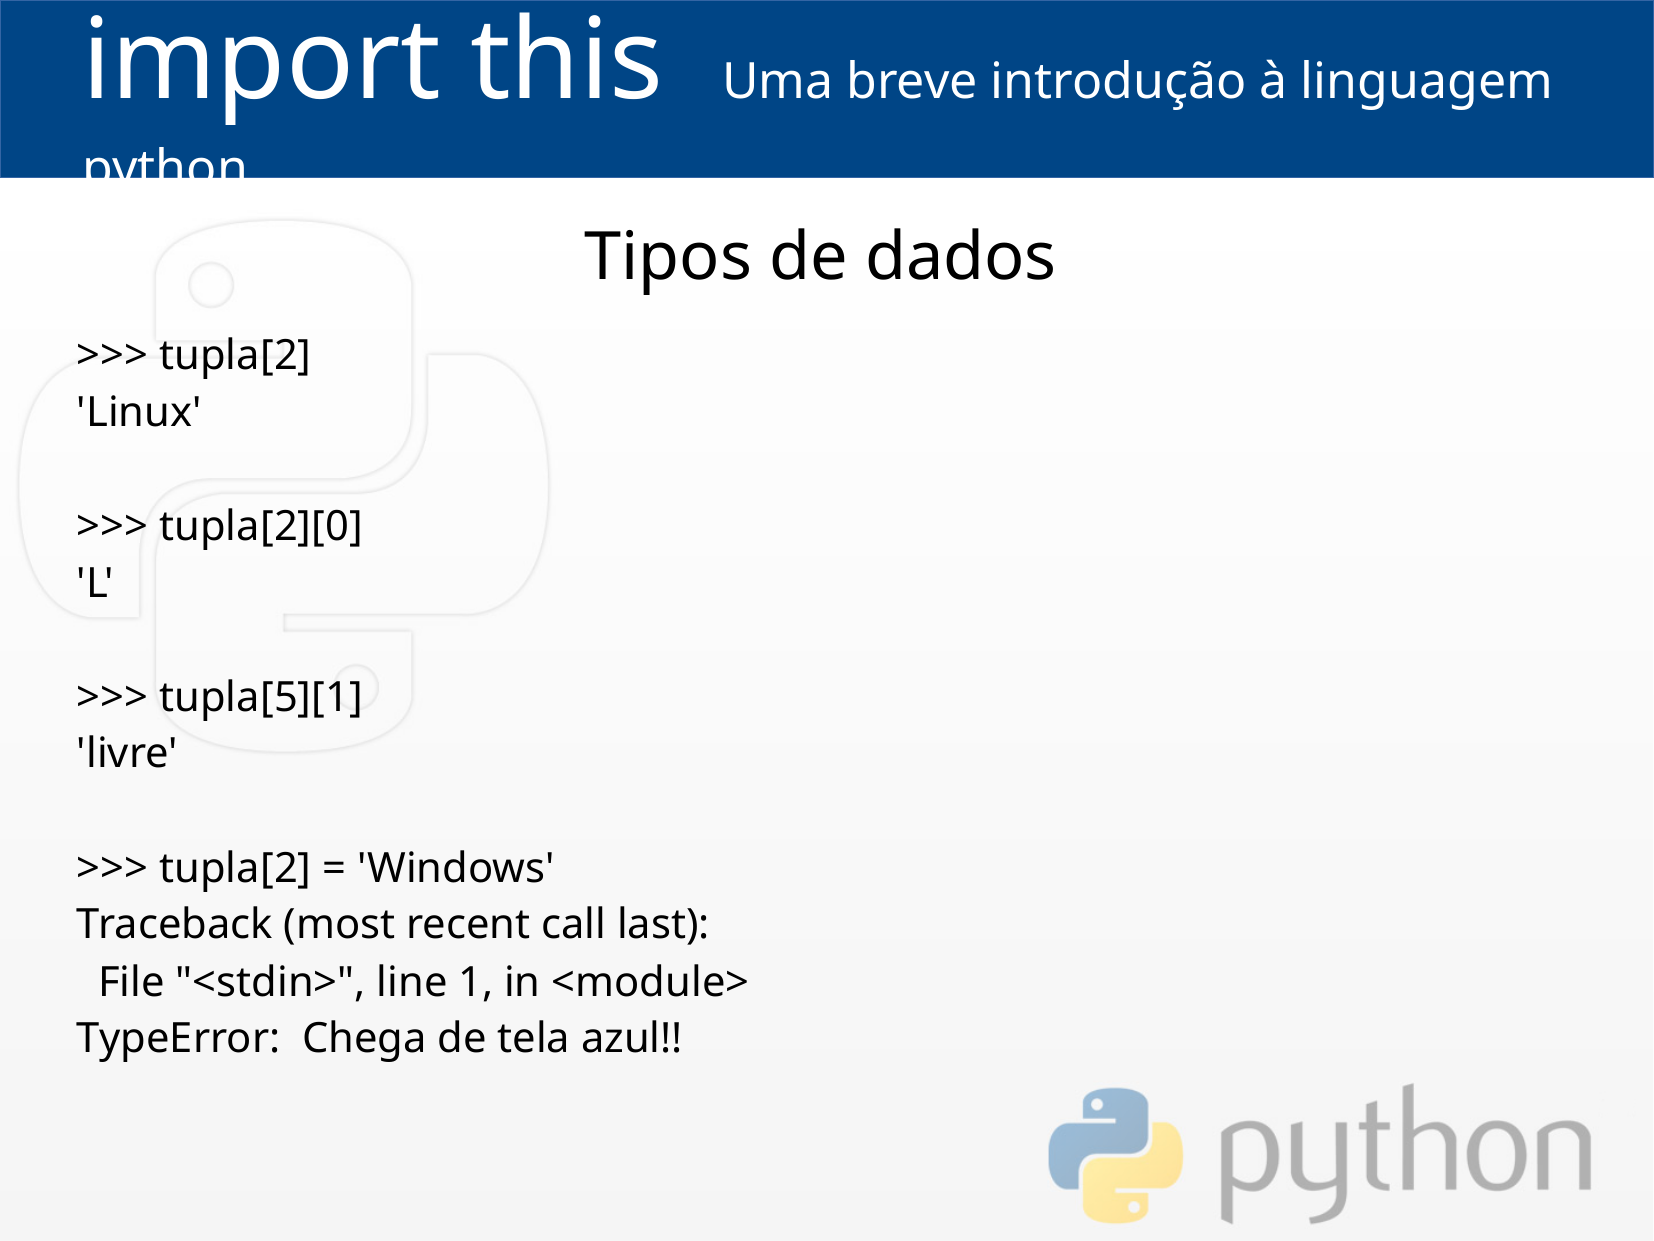

import this Uma breve introdução à linguagem python
Tipos de dados
# >>> tupla[2]
'Linux'
>>> tupla[2][0]
'L'
>>> tupla[5][1]
'livre'
>>> tupla[2] = 'Windows'
Traceback (most recent call last):
 File "<stdin>", line 1, in <module>
TypeError: Chega de tela azul!!